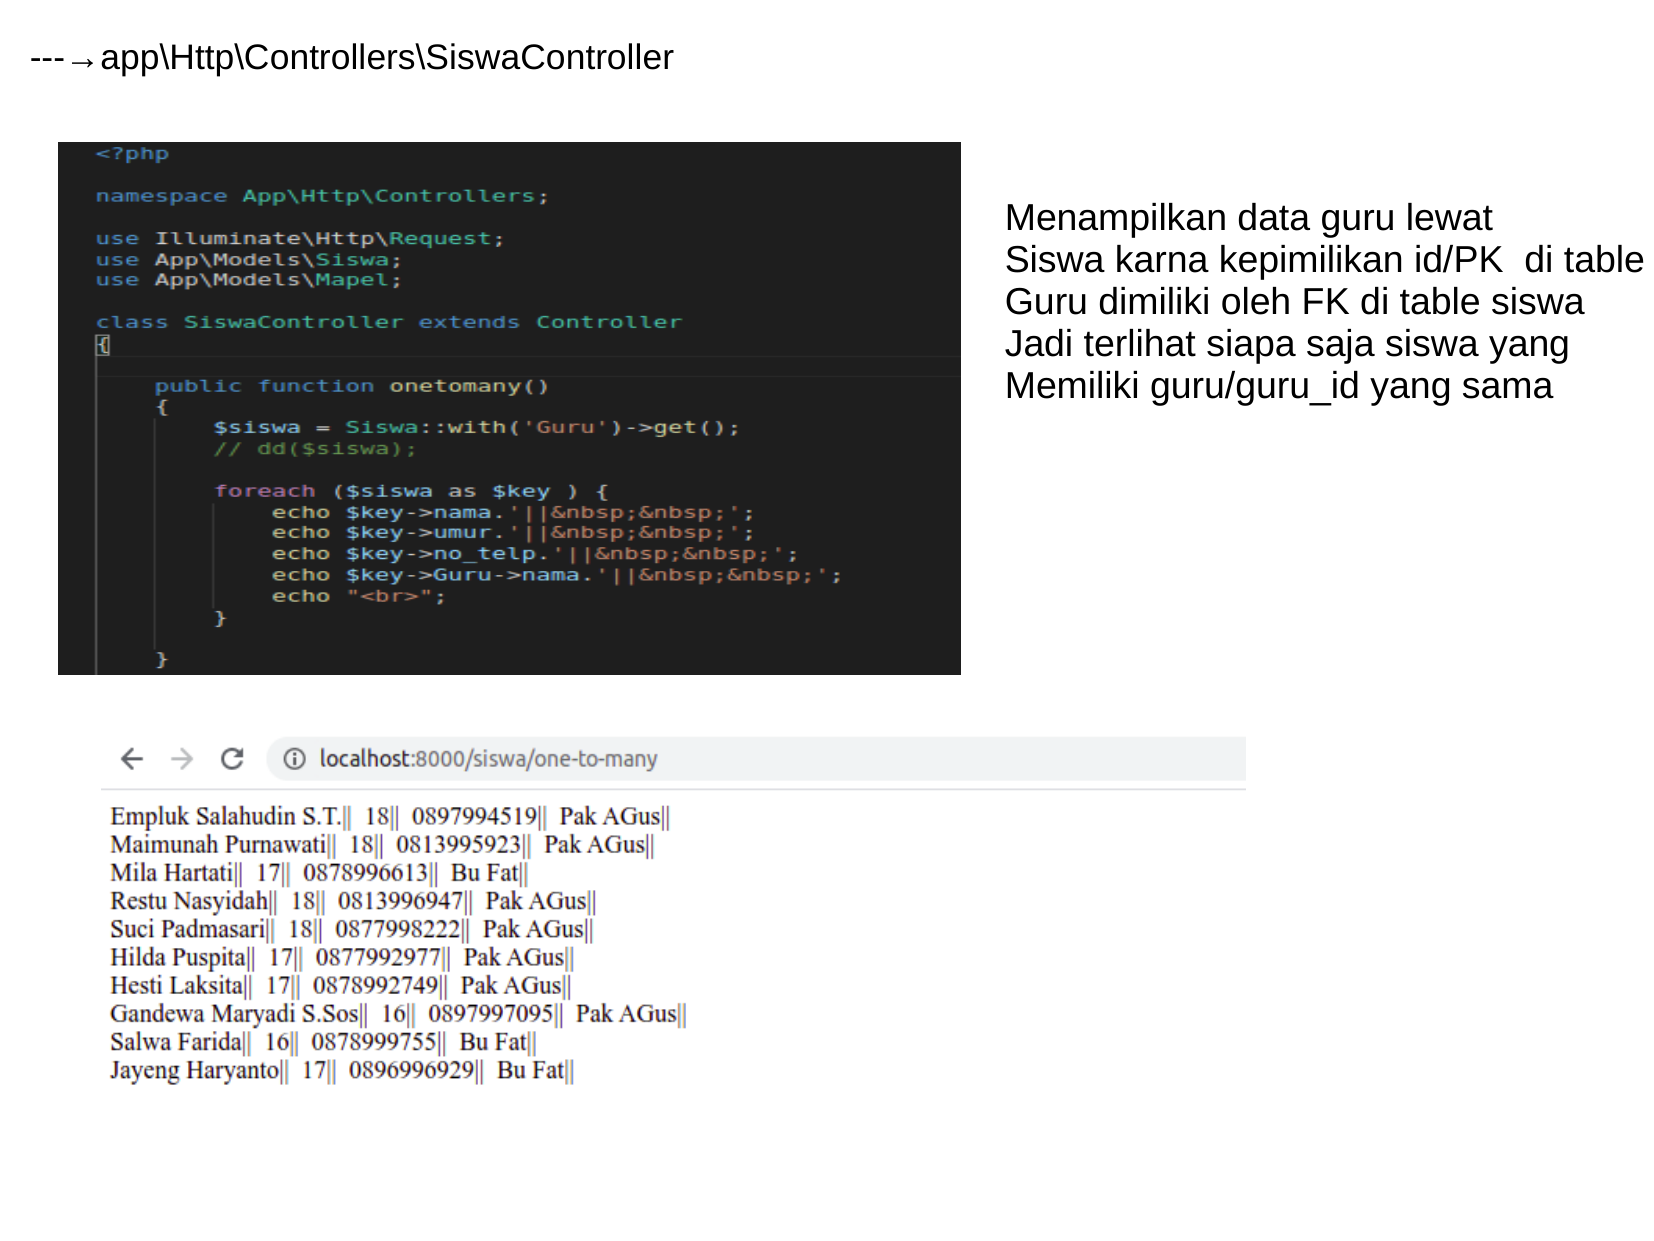

---→app\Http\Controllers\SiswaController
Menampilkan data guru lewat
Siswa karna kepimilikan id/PK di table
Guru dimiliki oleh FK di table siswa
Jadi terlihat siapa saja siswa yang
Memiliki guru/guru_id yang sama